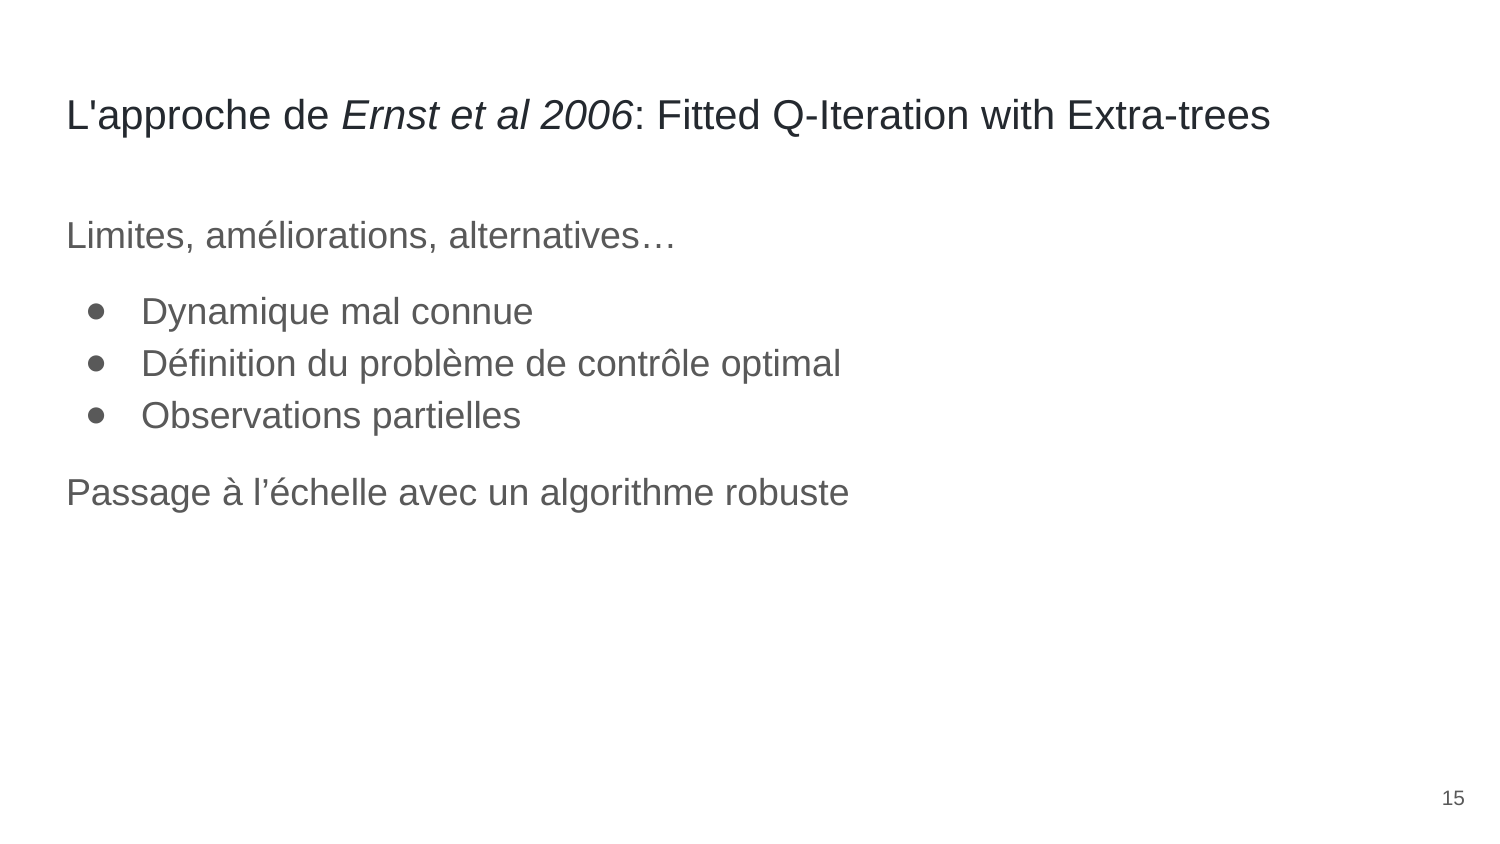

# L'approche de Ernst et al 2006: Fitted Q-Iteration with Extra-trees
Limites, améliorations, alternatives…
Dynamique mal connue
Définition du problème de contrôle optimal
Observations partielles
Passage à l’échelle avec un algorithme robuste